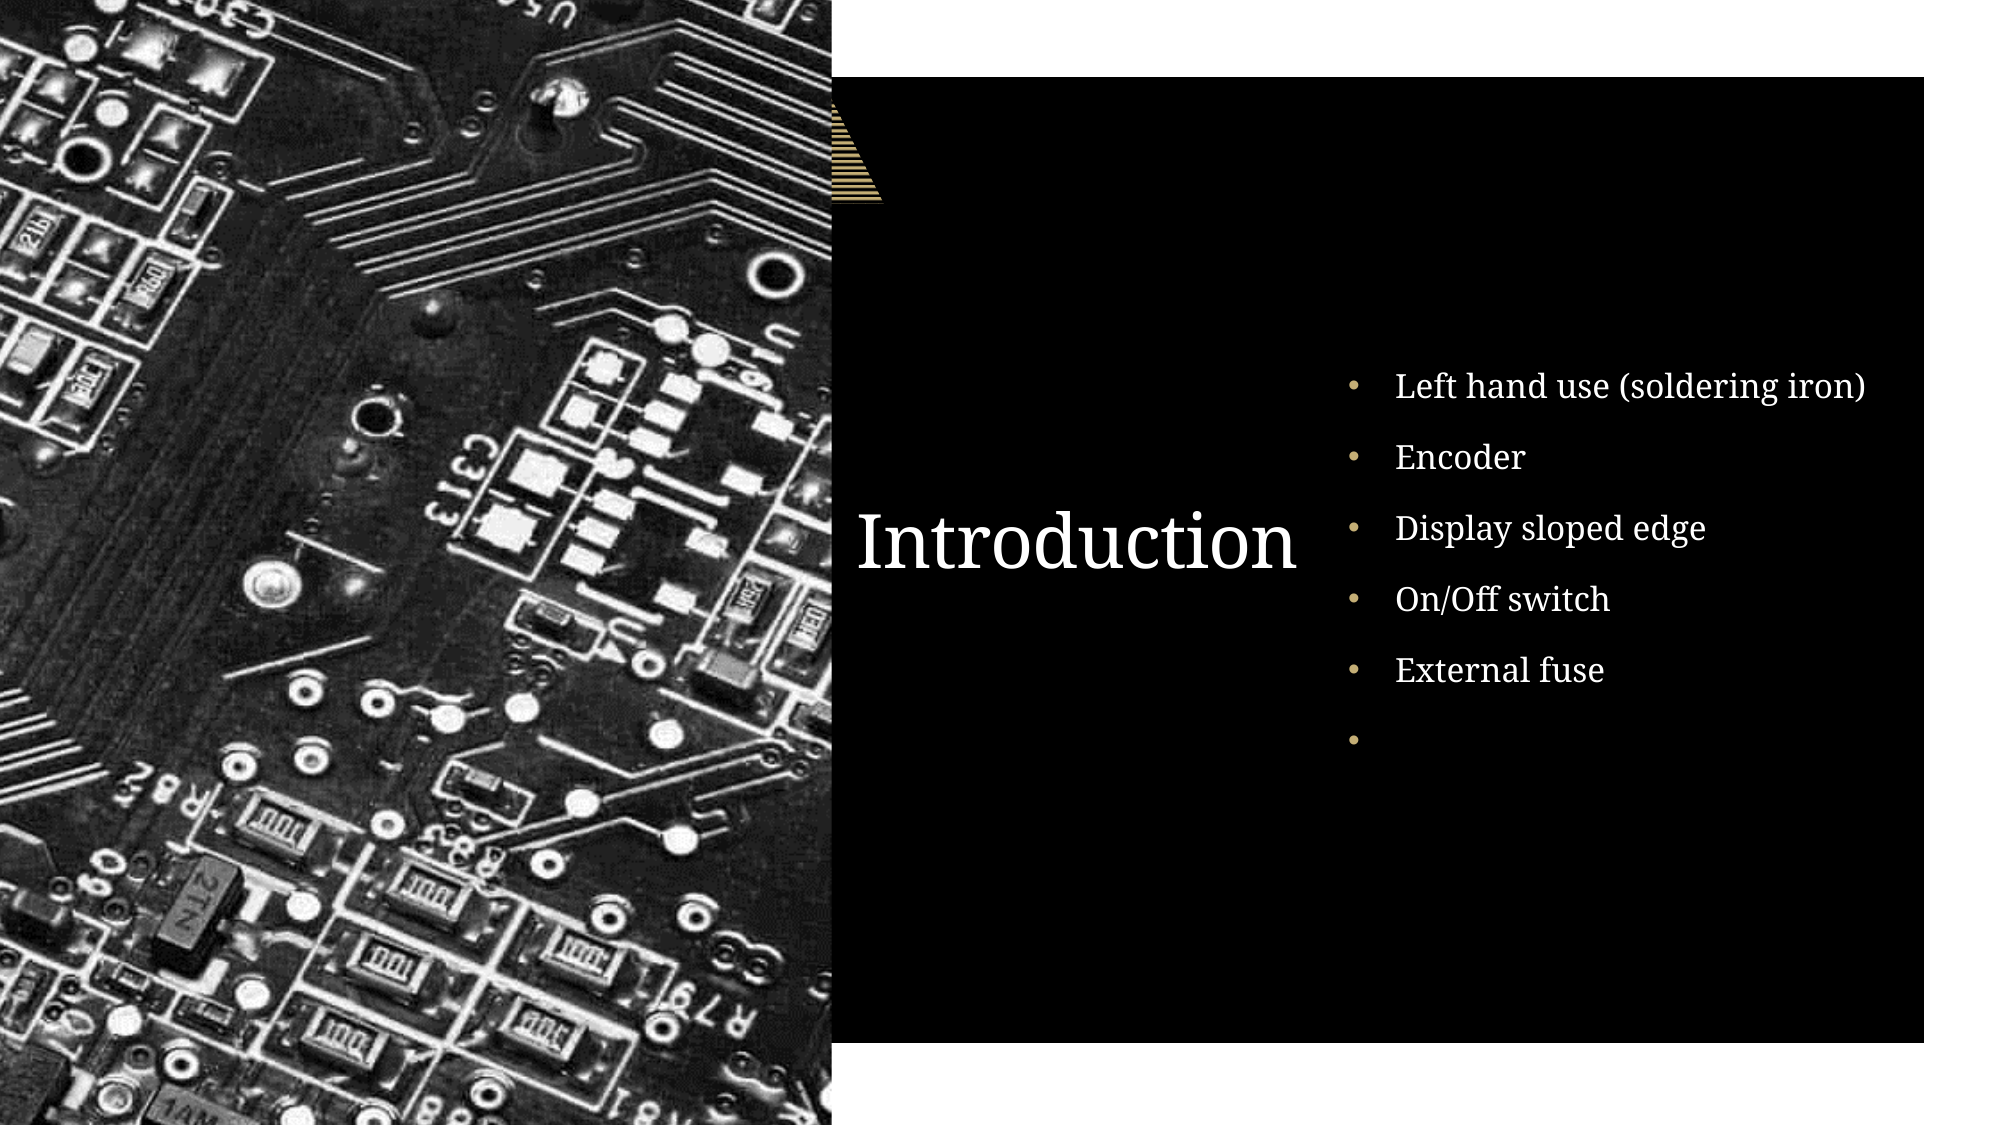

Left hand use (soldering iron)
Encoder
Display sloped edge
On/Off switch
External fuse
# Introduction